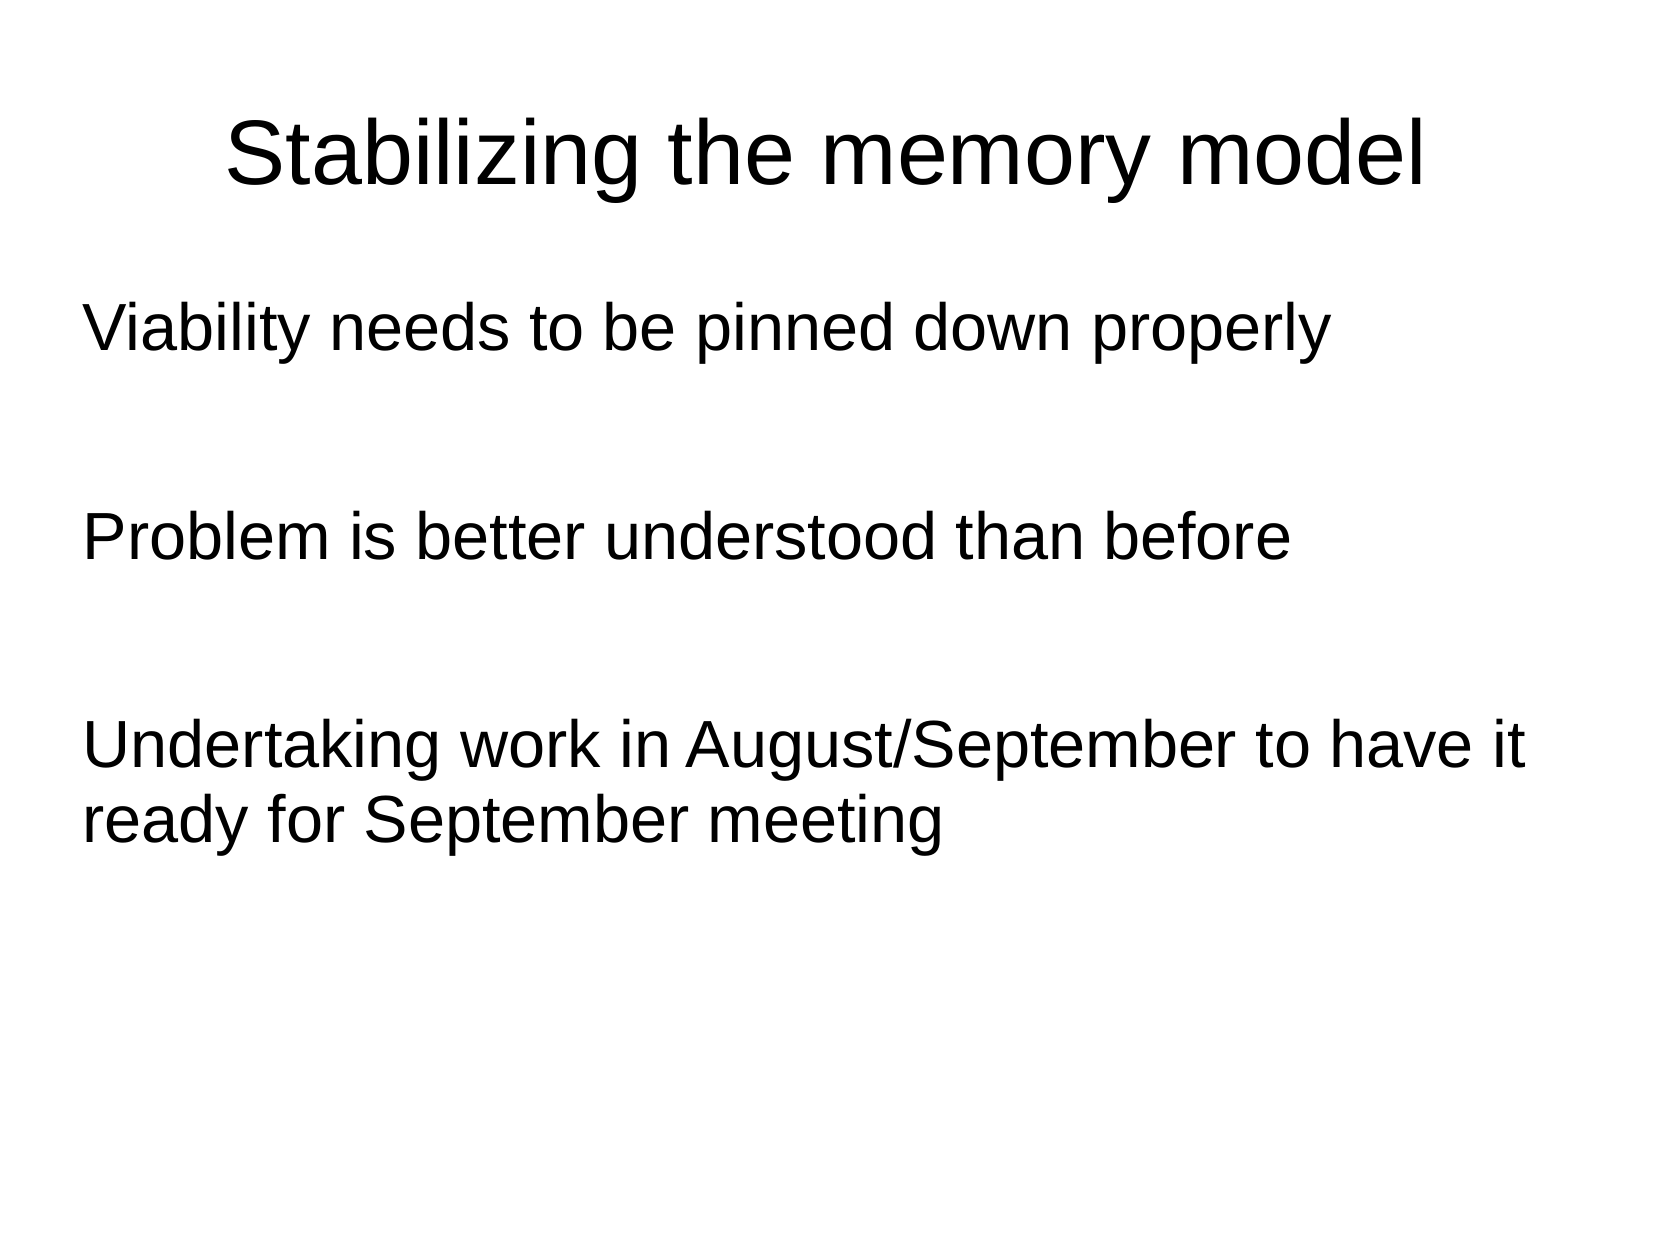

# Stabilizing the memory model
Viability needs to be pinned down properly
Problem is better understood than before
Undertaking work in August/September to have it ready for September meeting